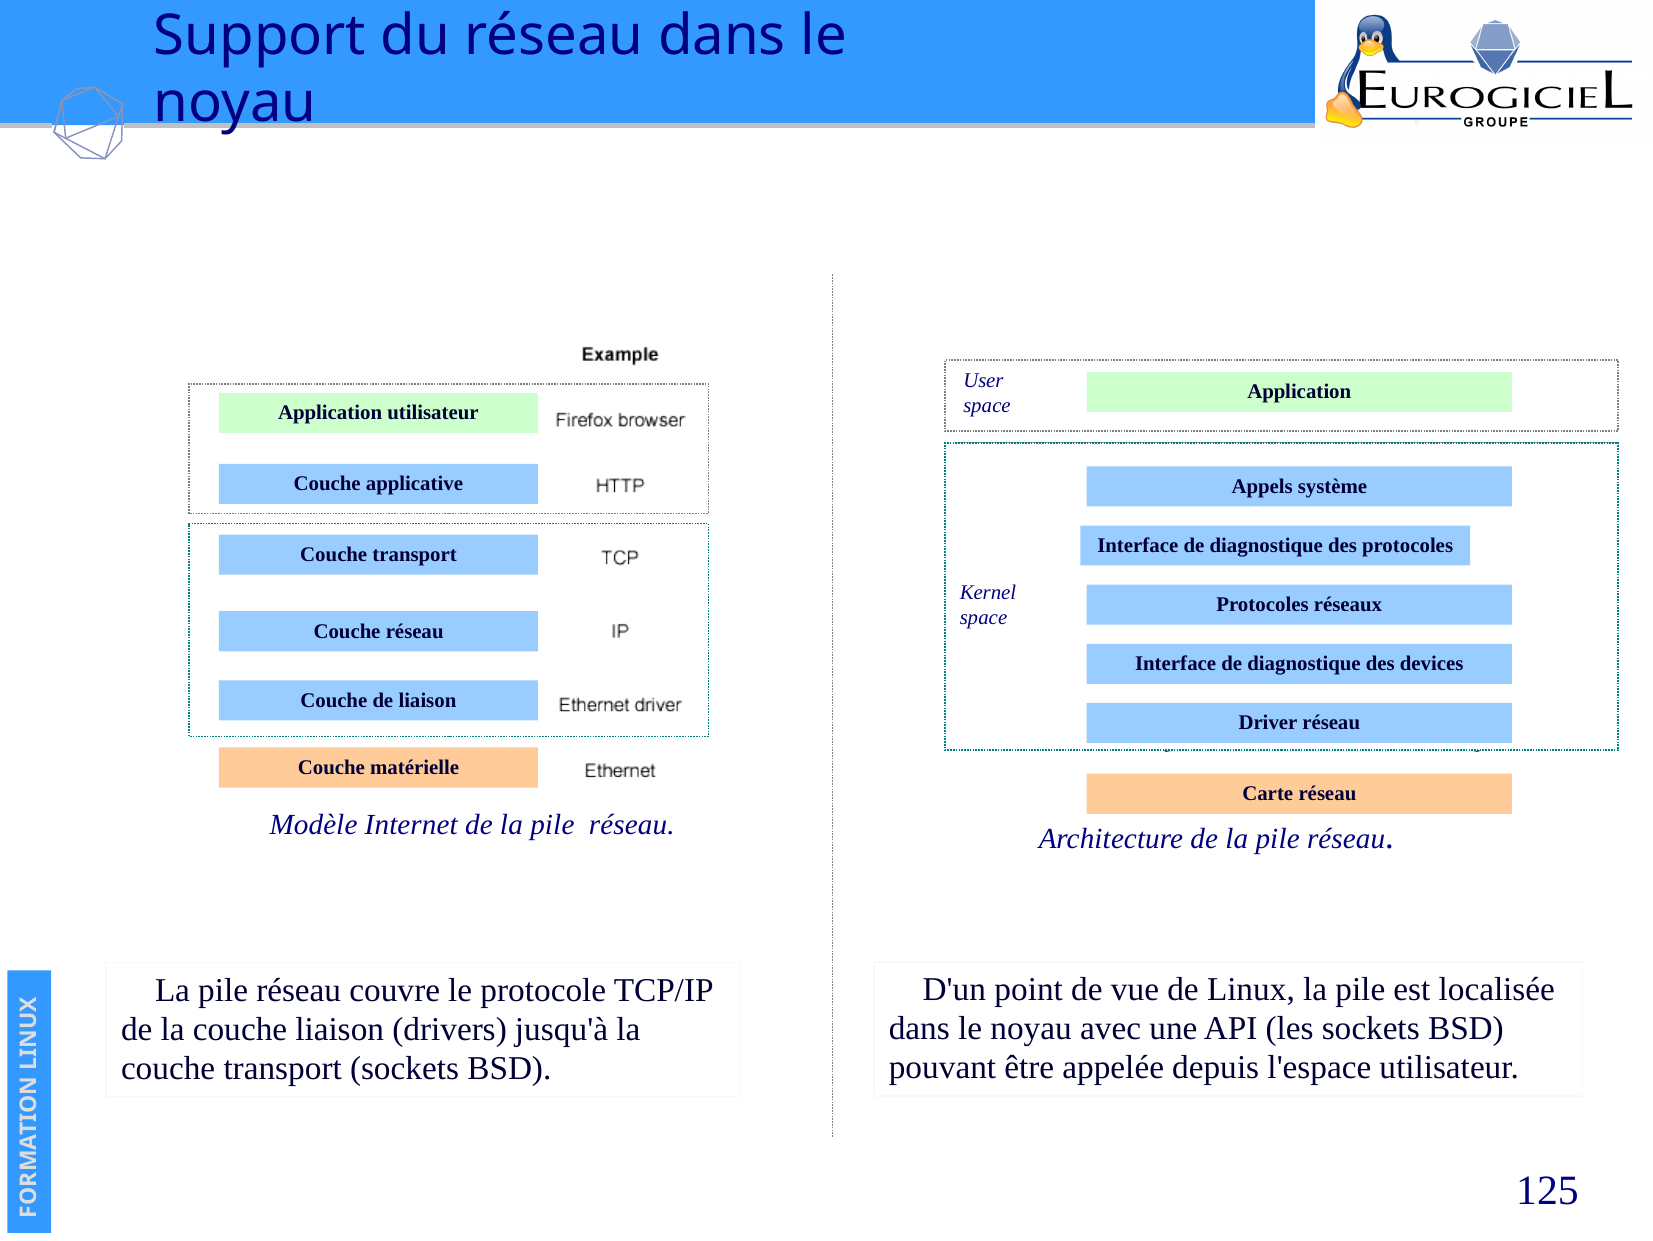

# Support du réseau dans le noyau
User
space
Application
Application utilisateur
Couche applicative
Appels système
Interface de diagnostique des protocoles
Couche transport
Kernel
space
Protocoles réseaux
Couche réseau
Interface de diagnostique des devices
Couche de liaison
Driver réseau
Couche matérielle
Carte réseau
Modèle Internet de la pile réseau.
Architecture de la pile réseau.
 D'un point de vue de Linux, la pile est localisée
dans le noyau avec une API (les sockets BSD)
pouvant être appelée depuis l'espace utilisateur.
 La pile réseau couvre le protocole TCP/IP
de la couche liaison (drivers) jusqu'à la
couche transport (sockets BSD).